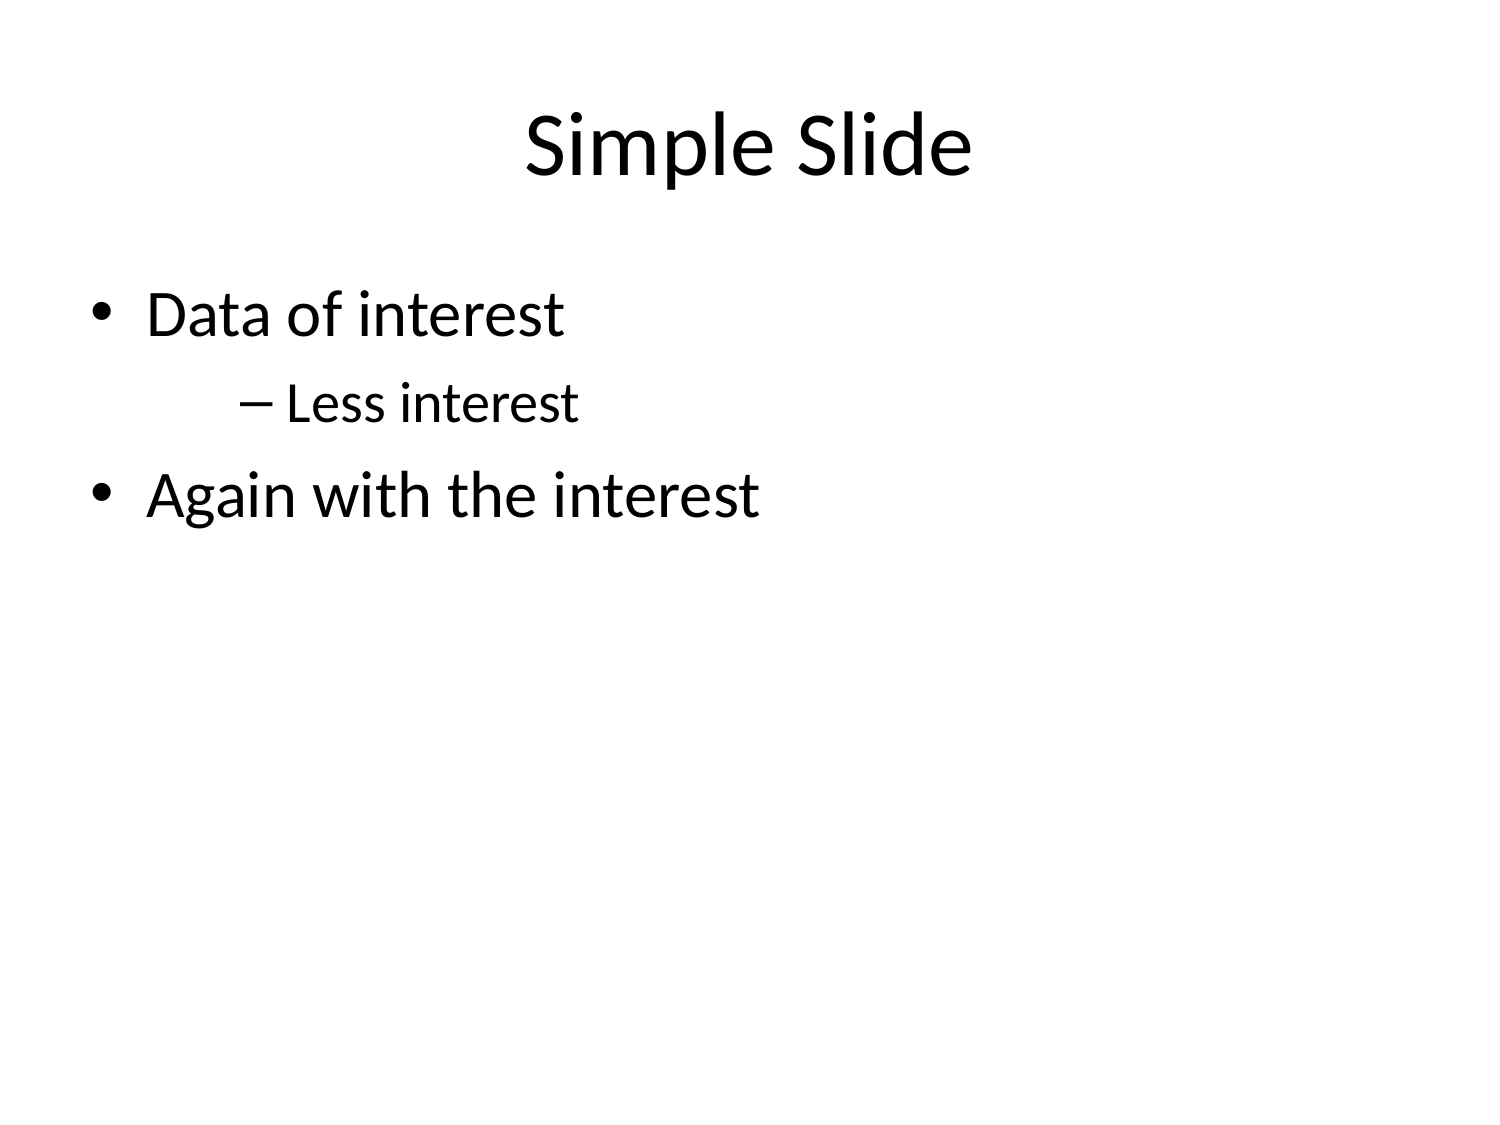

# Simple Slide
Data of interest
Less interest
Again with the interest